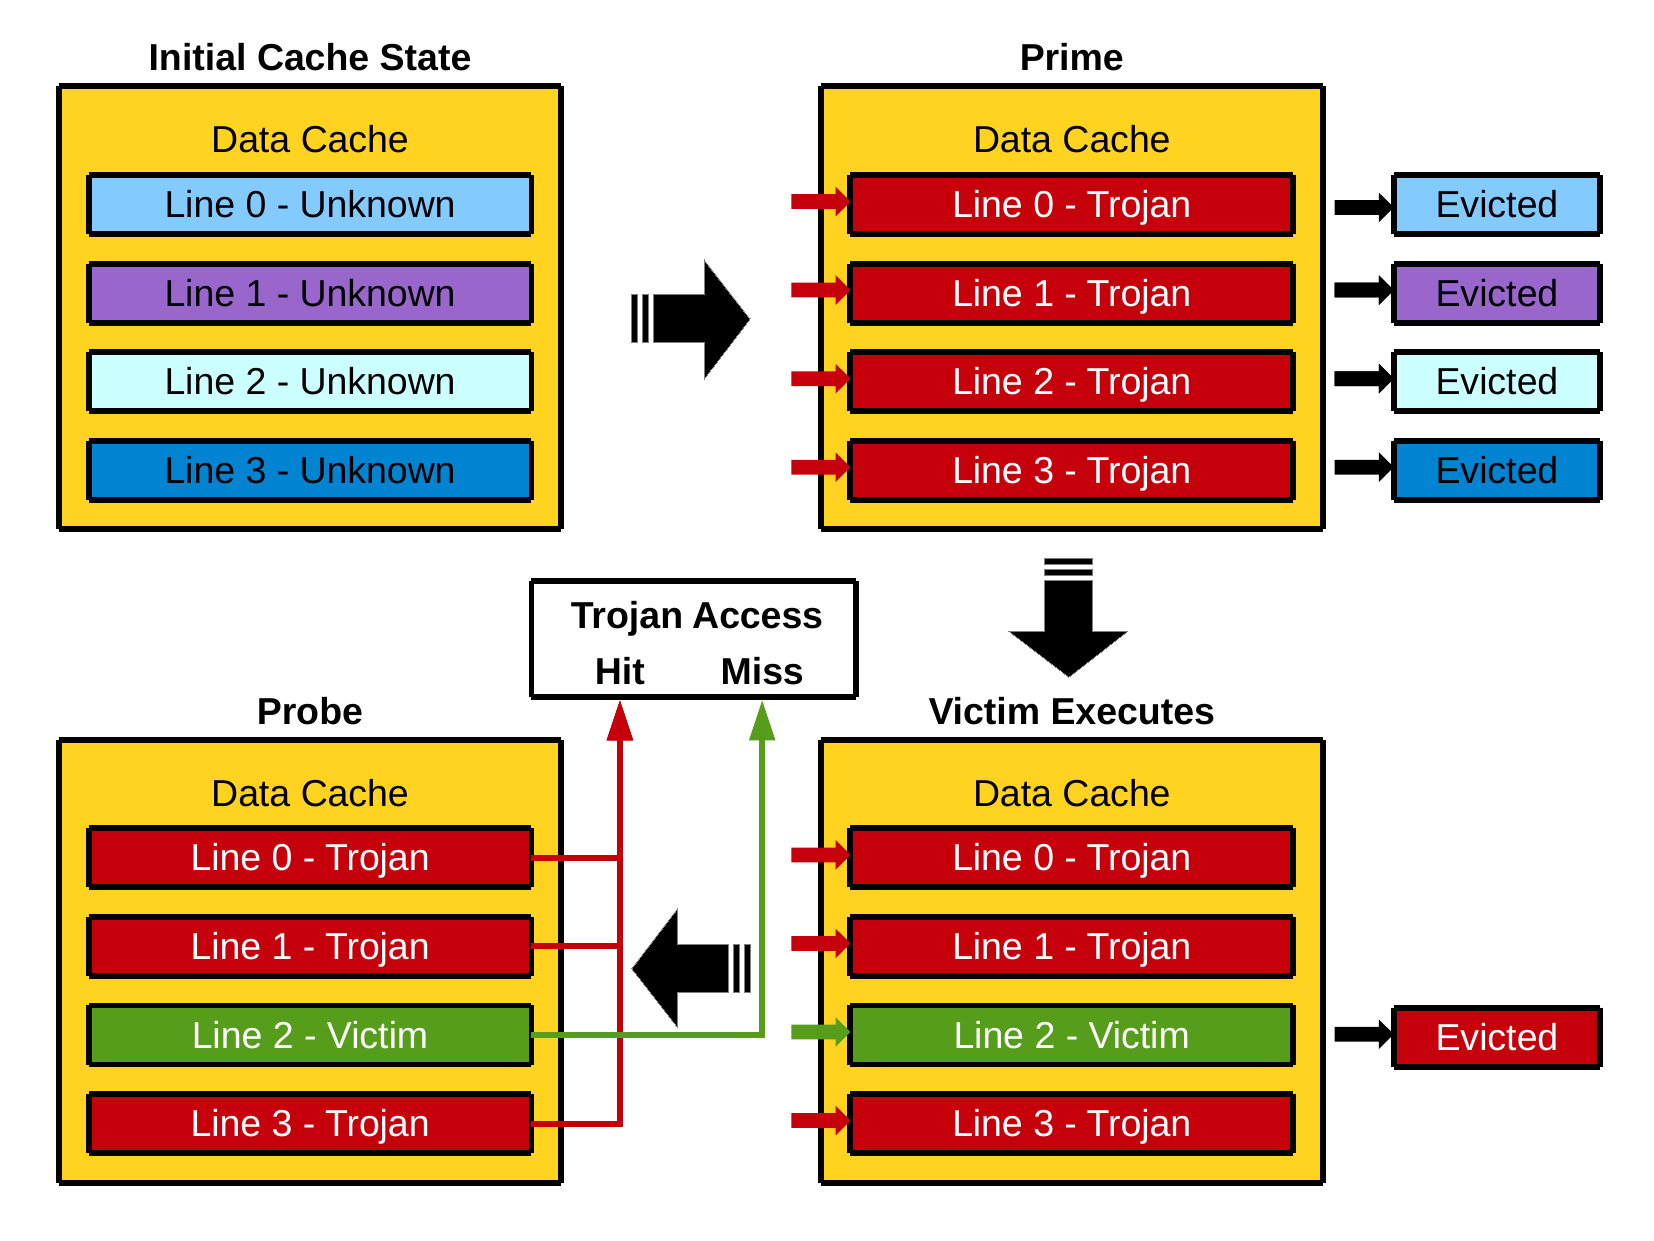

Initial Cache State
Prime
Data Cache
Data Cache
Line 0 - Unknown
Line 0 - Trojan
Evicted
Line 1 - Unknown
Line 1 - Trojan
Evicted
Line 2 - Unknown
Line 2 - Trojan
Evicted
Line 3 - Unknown
Line 3 - Trojan
Evicted
Trojan Access
Hit
Miss
Probe
Victim Executes
Data Cache
Data Cache
Line 0 - Trojan
Line 0 - Trojan
Line 1 - Trojan
Line 1 - Trojan
Line 2 - Victim
Line 2 - Victim
Evicted
Line 3 - Trojan
Line 3 - Trojan